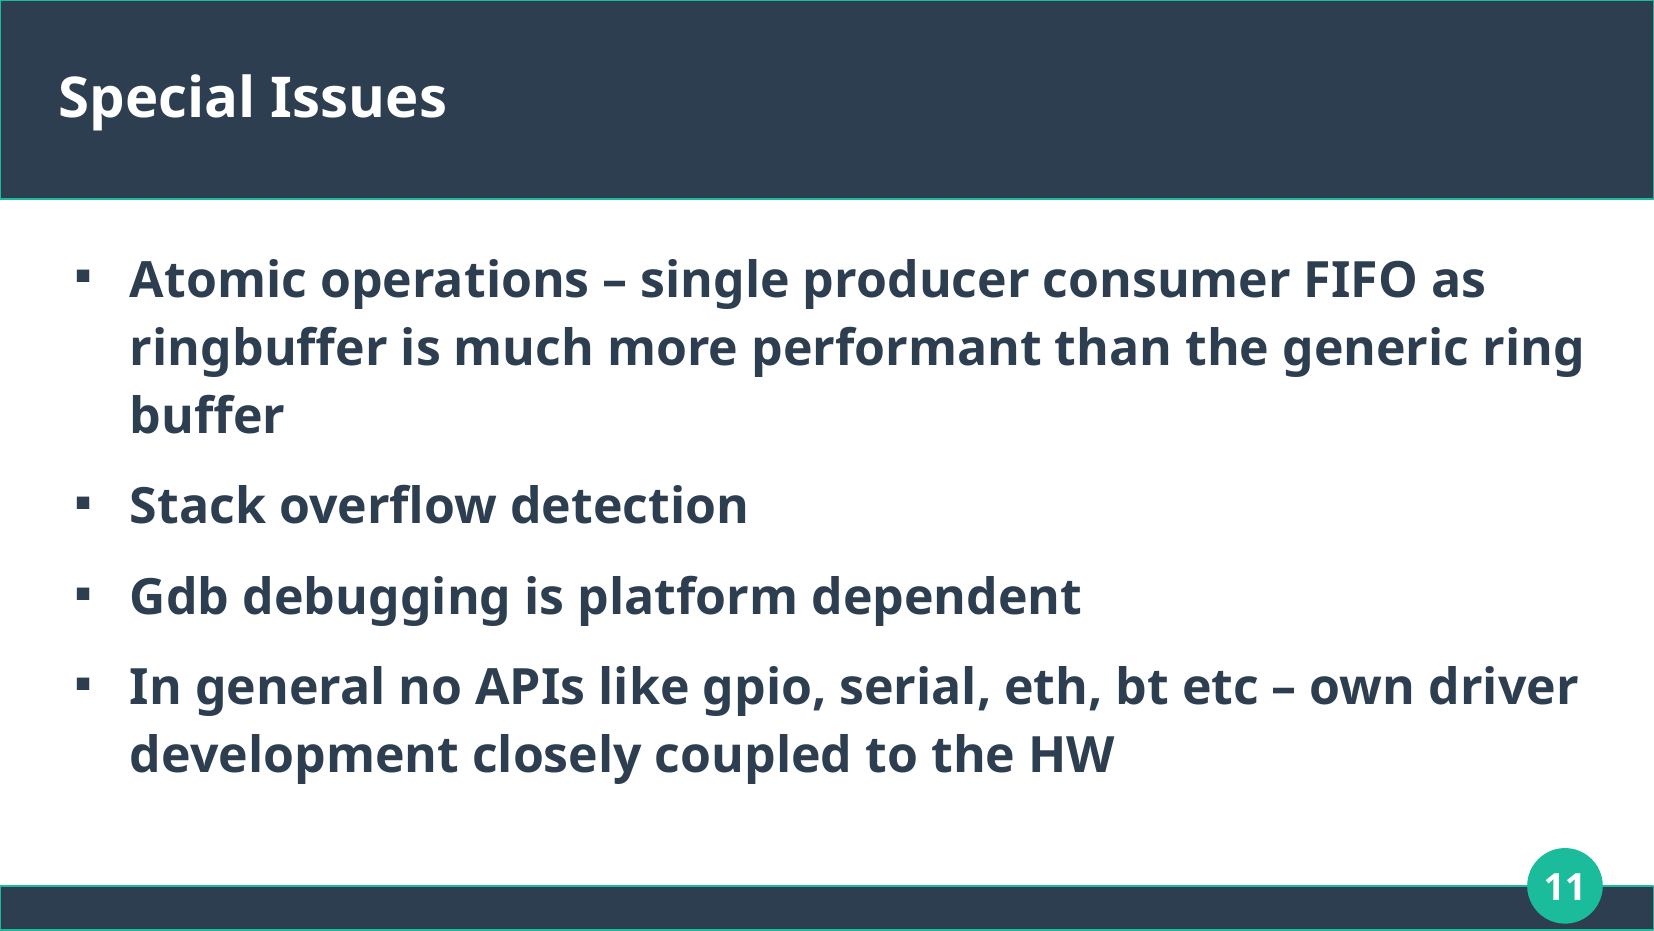

# Special Issues
Atomic operations – single producer consumer FIFO as ringbuffer is much more performant than the generic ring buffer
Stack overflow detection
Gdb debugging is platform dependent
In general no APIs like gpio, serial, eth, bt etc – own driver development closely coupled to the HW
11